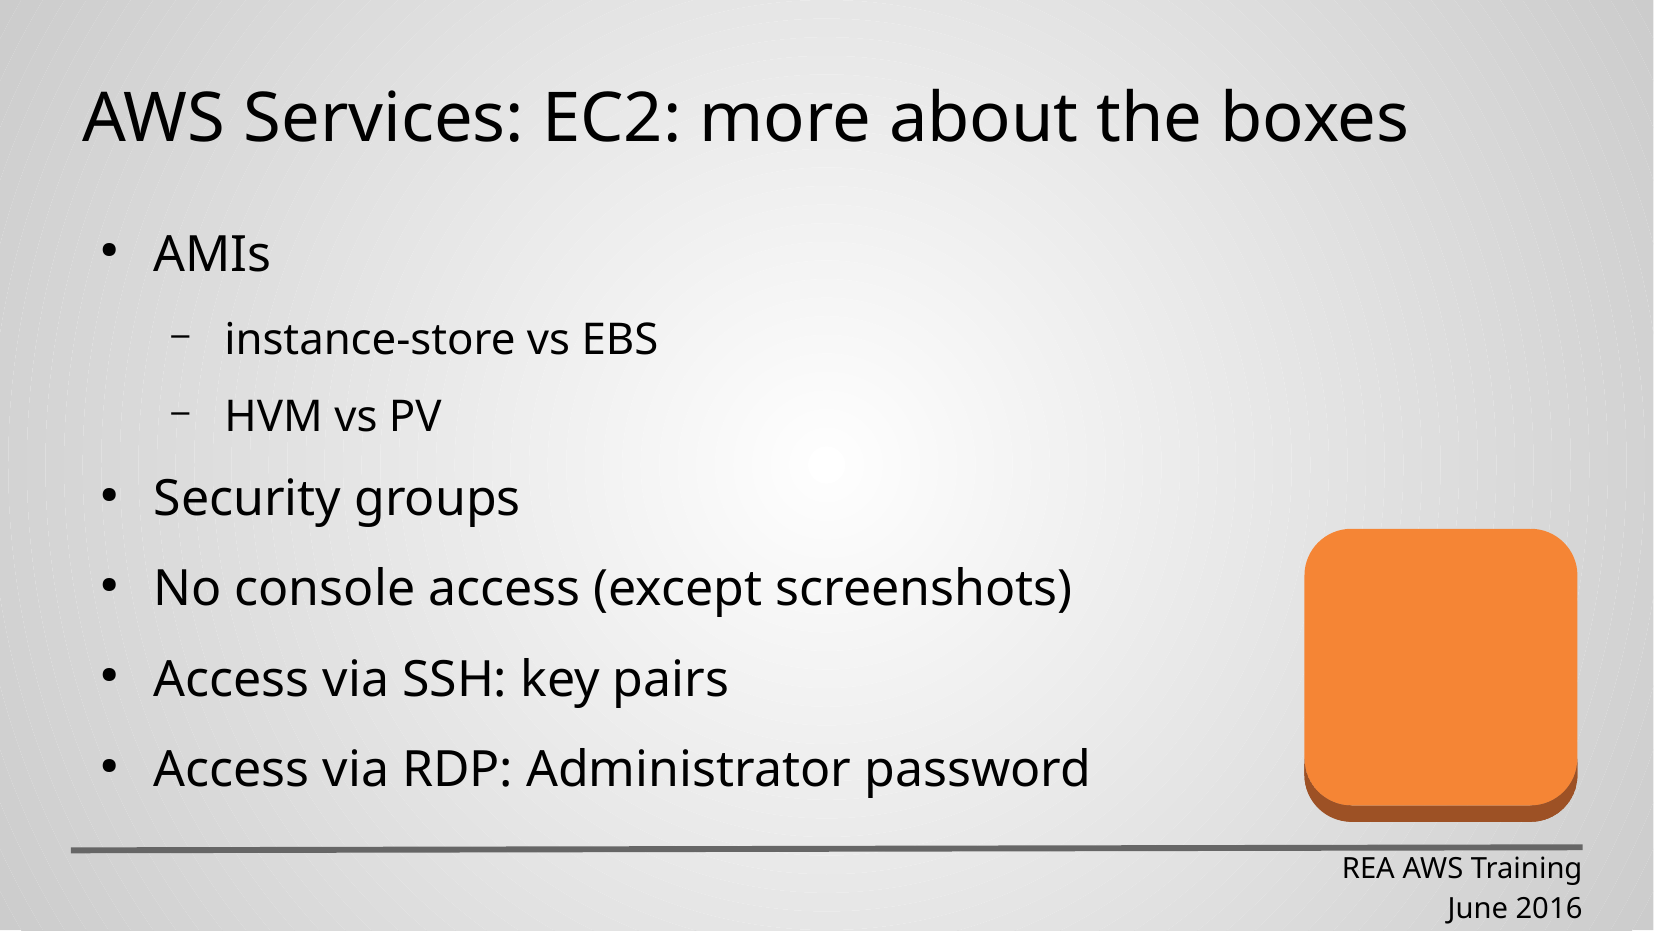

# AWS Services: EC2: more about the boxes
AMIs
instance-store vs EBS
HVM vs PV
Security groups
No console access (except screenshots)
Access via SSH: key pairs
Access via RDP: Administrator password